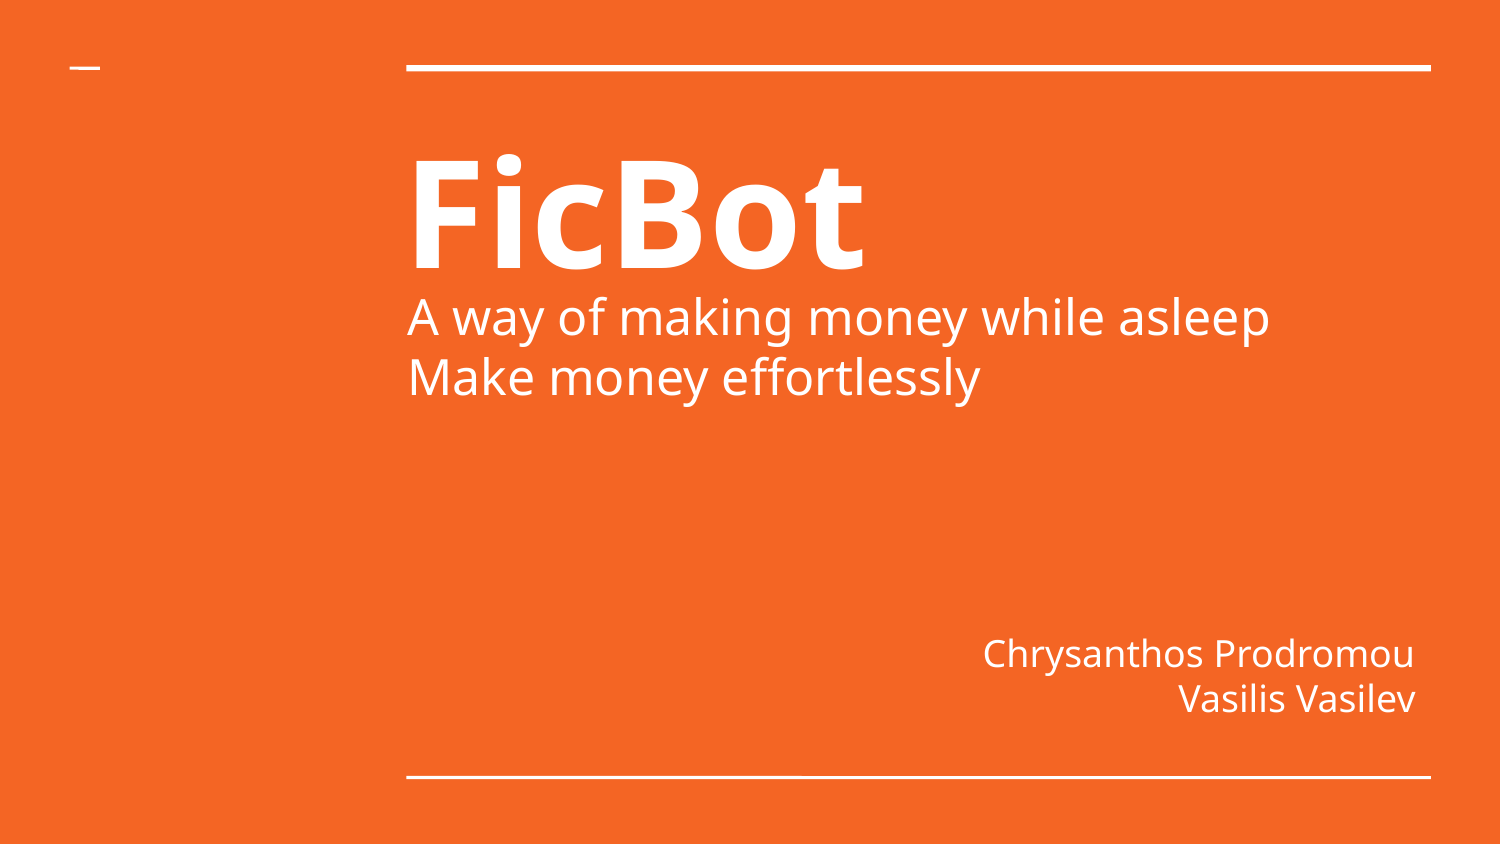

# FicBot
A way of making money while asleep
Make money effortlessly
Chrysanthos Prodromou
Vasilis Vasilev